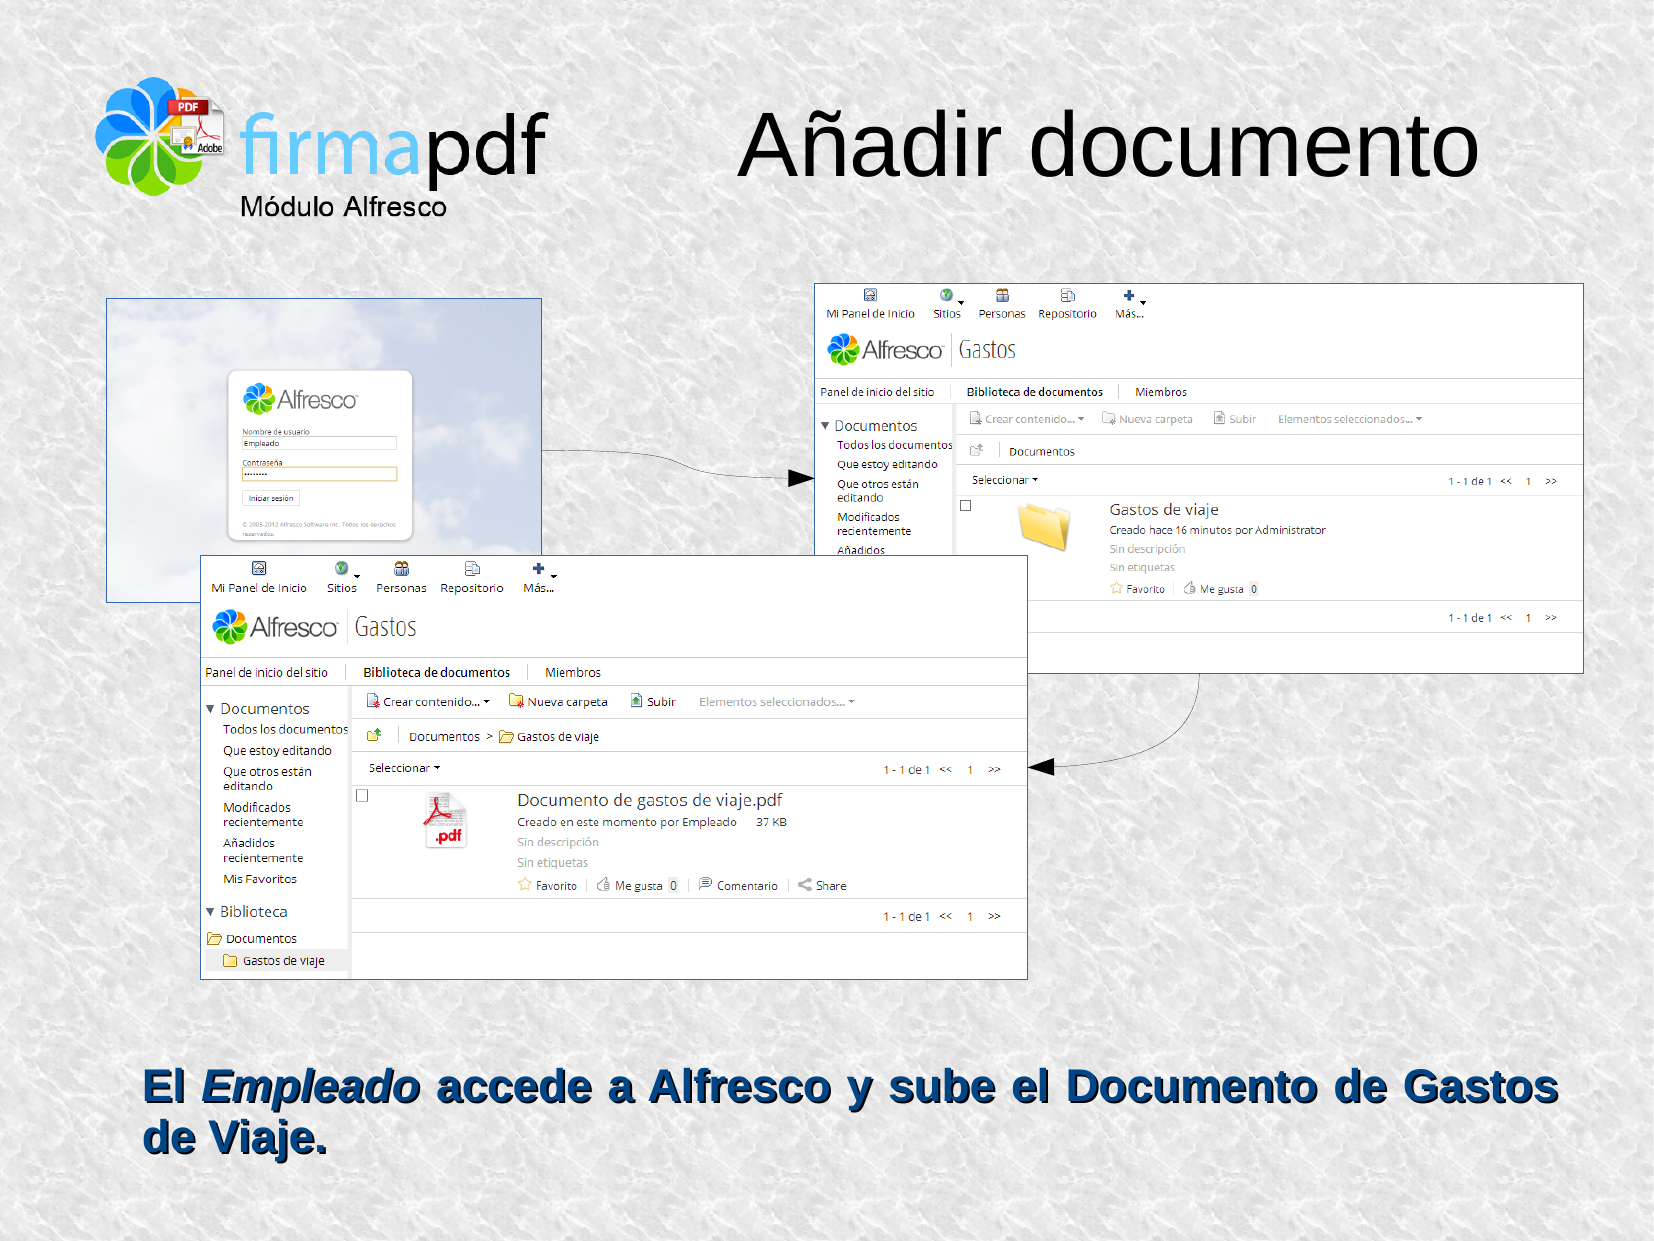

Añadir documento
# El Empleado accede a Alfresco y sube el Documento de Gastos de Viaje.